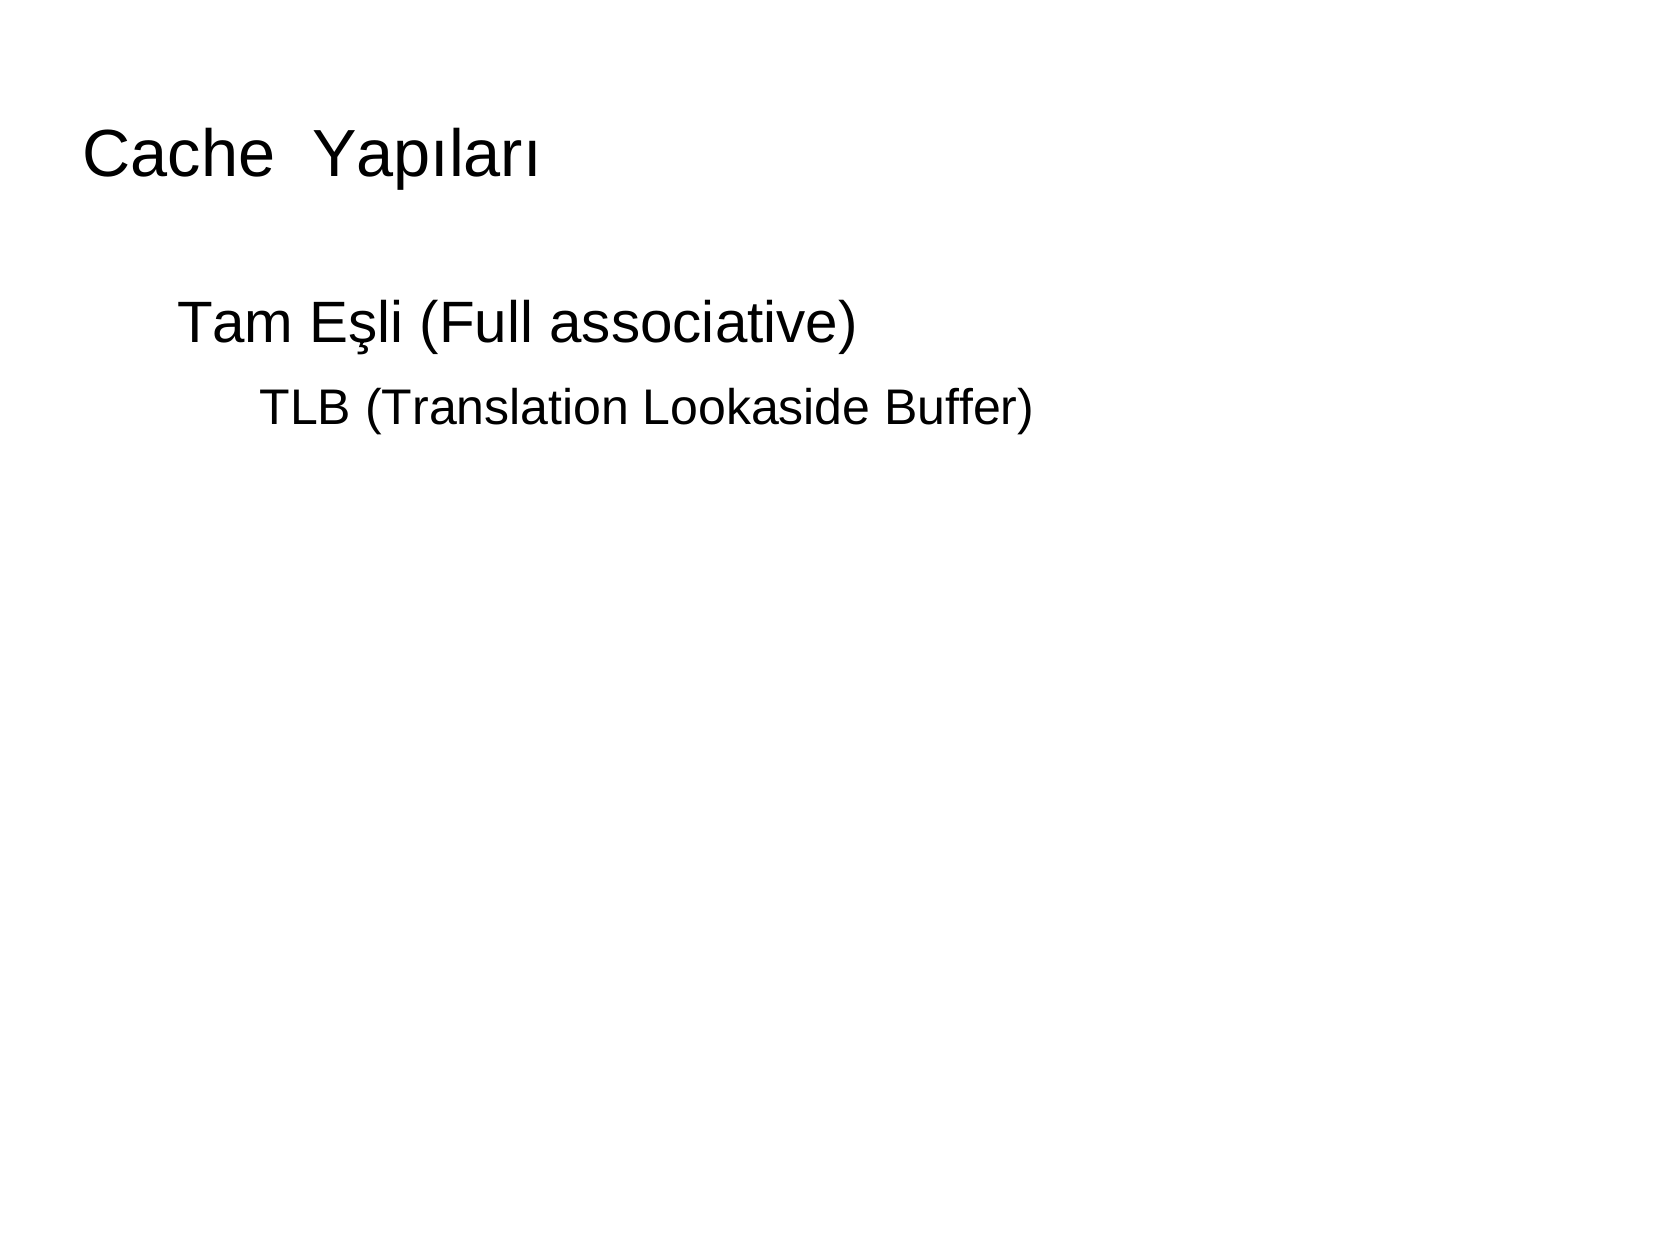

# Cache Yapıları
Tam Eşli (Full associative)
TLB (Translation Lookaside Buffer)